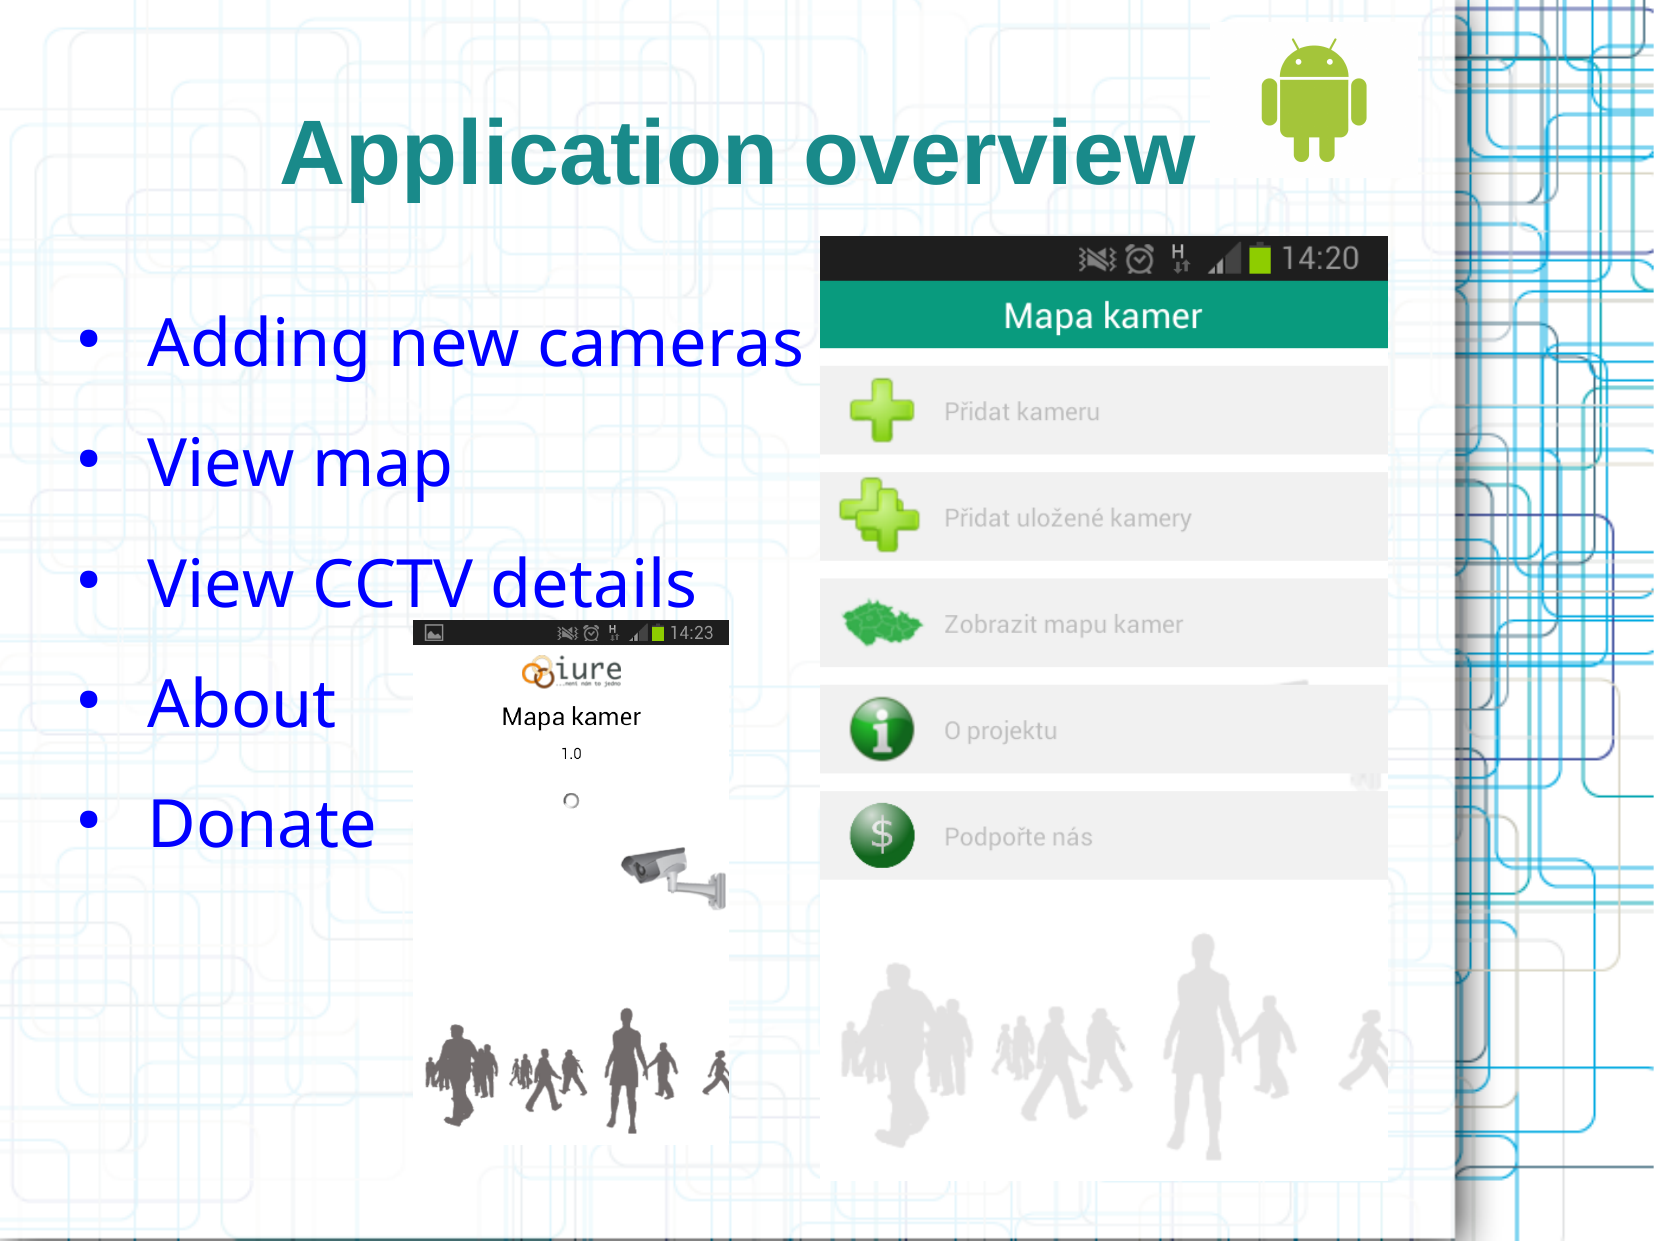

# Application overview
Adding new cameras
View map
View CCTV details
About
Donate